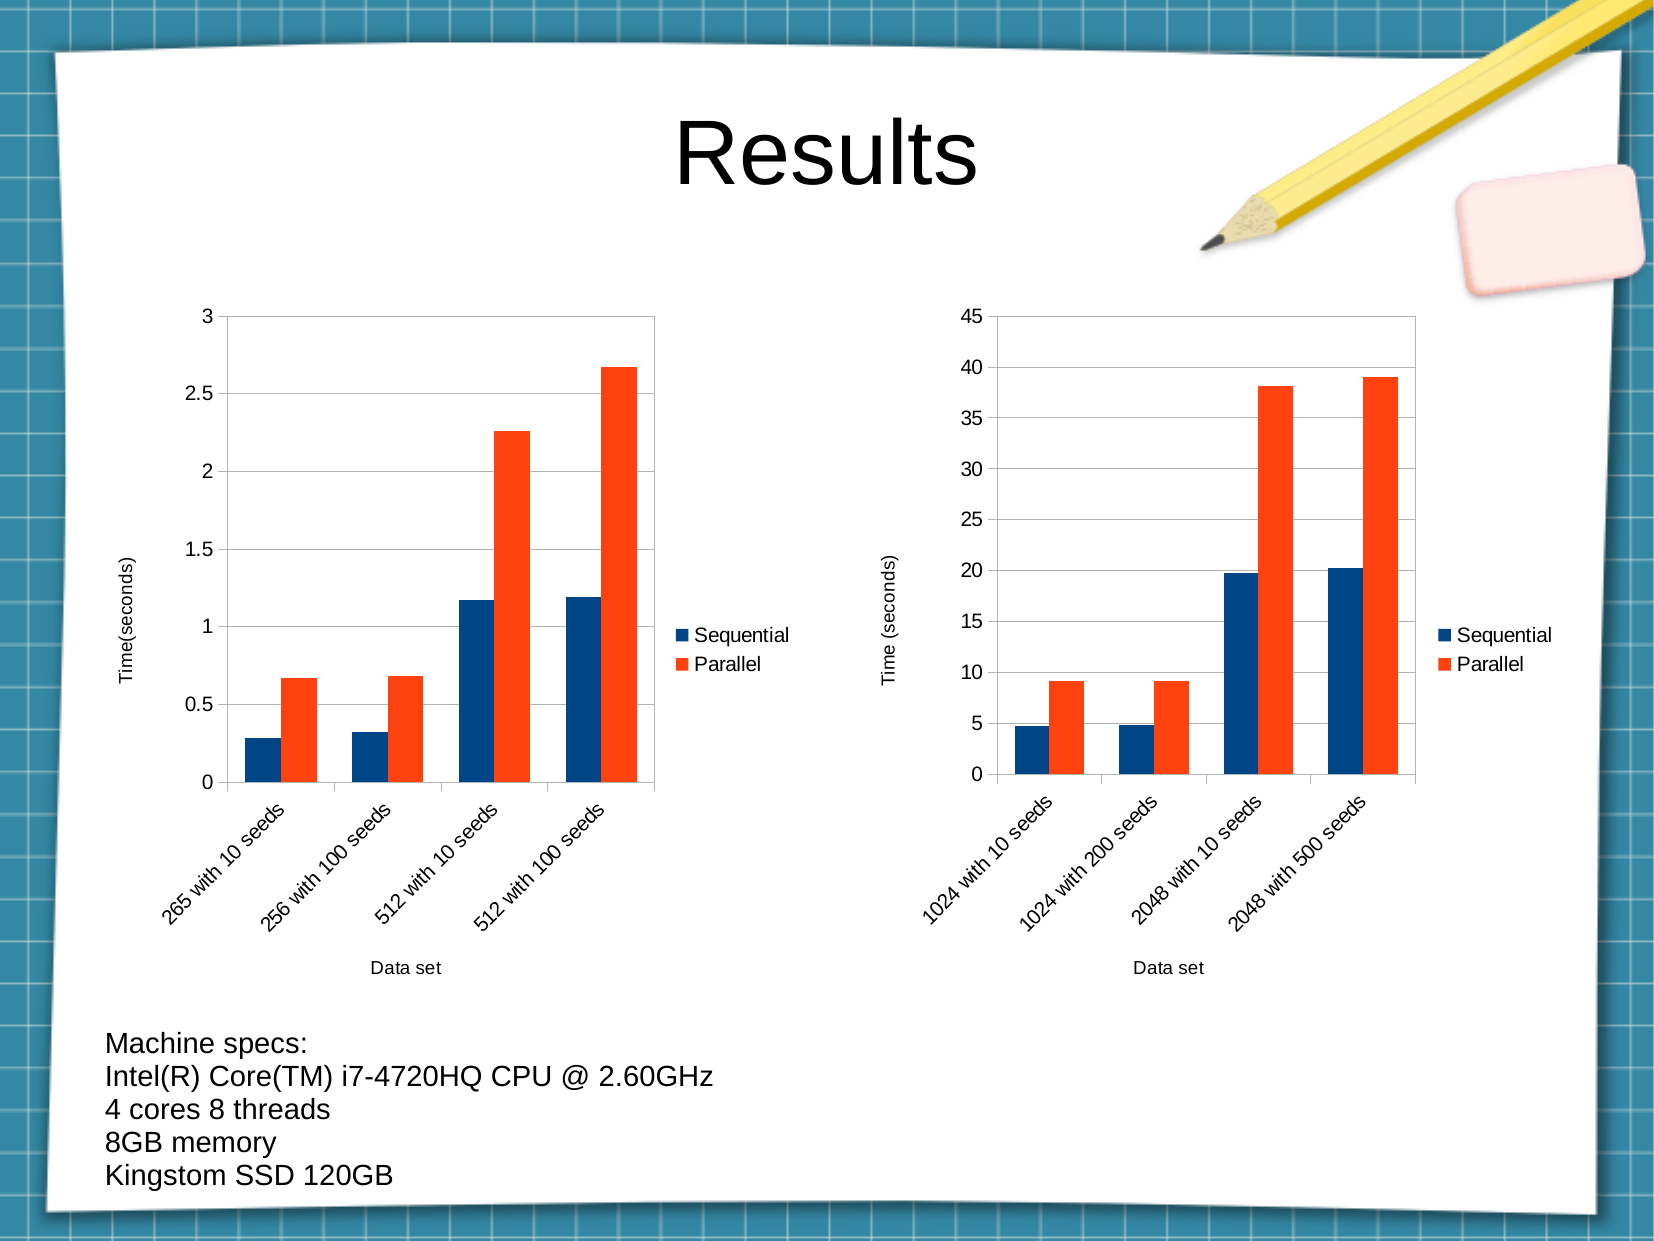

# Results
### Chart
| Category | Sequential | Parallel |
|---|---|---|
| 265 with 10 seeds | 0.28 | 0.67 |
| 256 with 100 seeds | 0.32 | 0.68 |
| 512 with 10 seeds | 1.17 | 2.26 |
| 512 with 100 seeds | 1.19 | 2.67 |
### Chart
| Category | Sequential | Parallel |
|---|---|---|
| 1024 with 10 seeds | 4.74 | 9.11 |
| 1024 with 200 seeds | 4.85 | 9.19 |
| 2048 with 10 seeds | 19.81 | 38.17 |
| 2048 with 500 seeds | 20.27 | 39.02 |Machine specs:
Intel(R) Core(TM) i7-4720HQ CPU @ 2.60GHz
4 cores 8 threads
8GB memory
Kingstom SSD 120GB